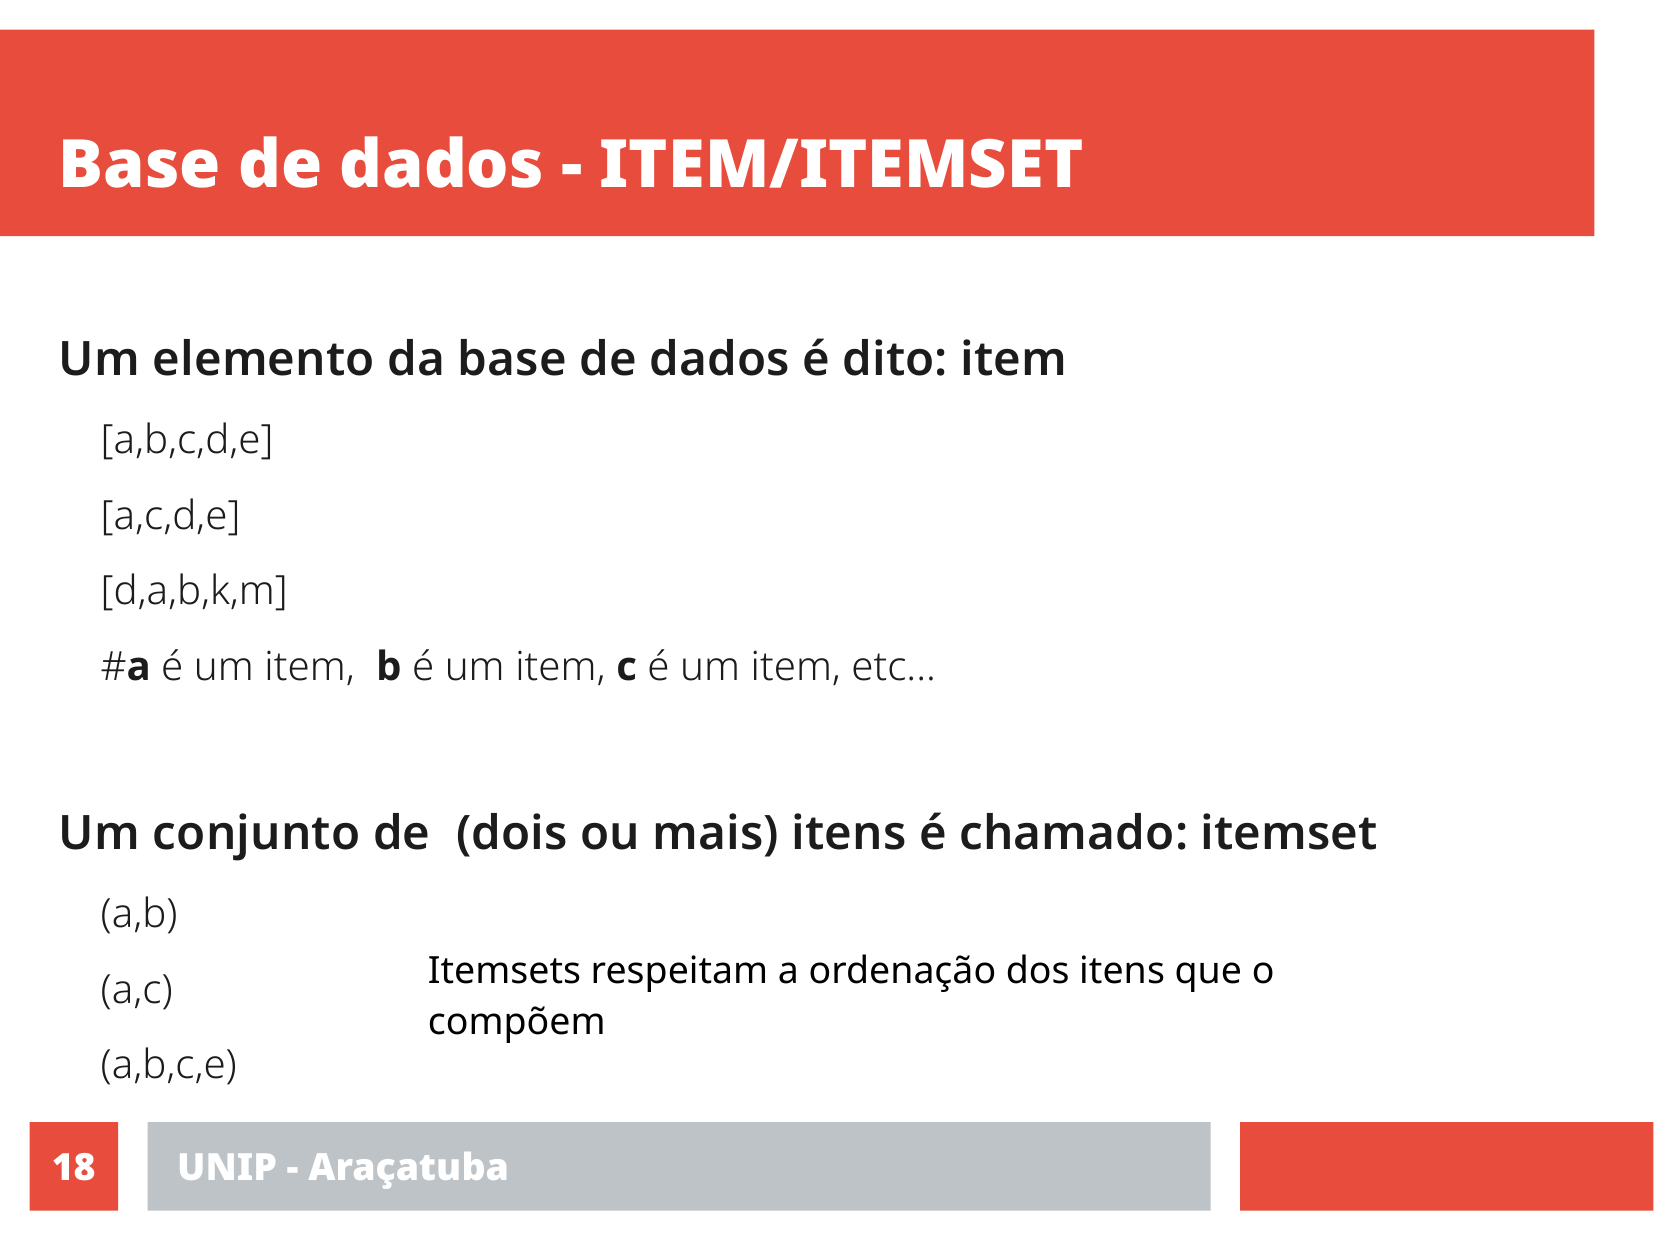

# Base de dados - ITEM/ITEMSET
Um elemento da base de dados é dito: item
[a,b,c,d,e]
[a,c,d,e]
[d,a,b,k,m]
#a é um item, b é um item, c é um item, etc...
Um conjunto de (dois ou mais) itens é chamado: itemset
(a,b)
(a,c)
(a,b,c,e)
Itemsets respeitam a ordenação dos itens que o compõem
18
UNIP - Araçatuba